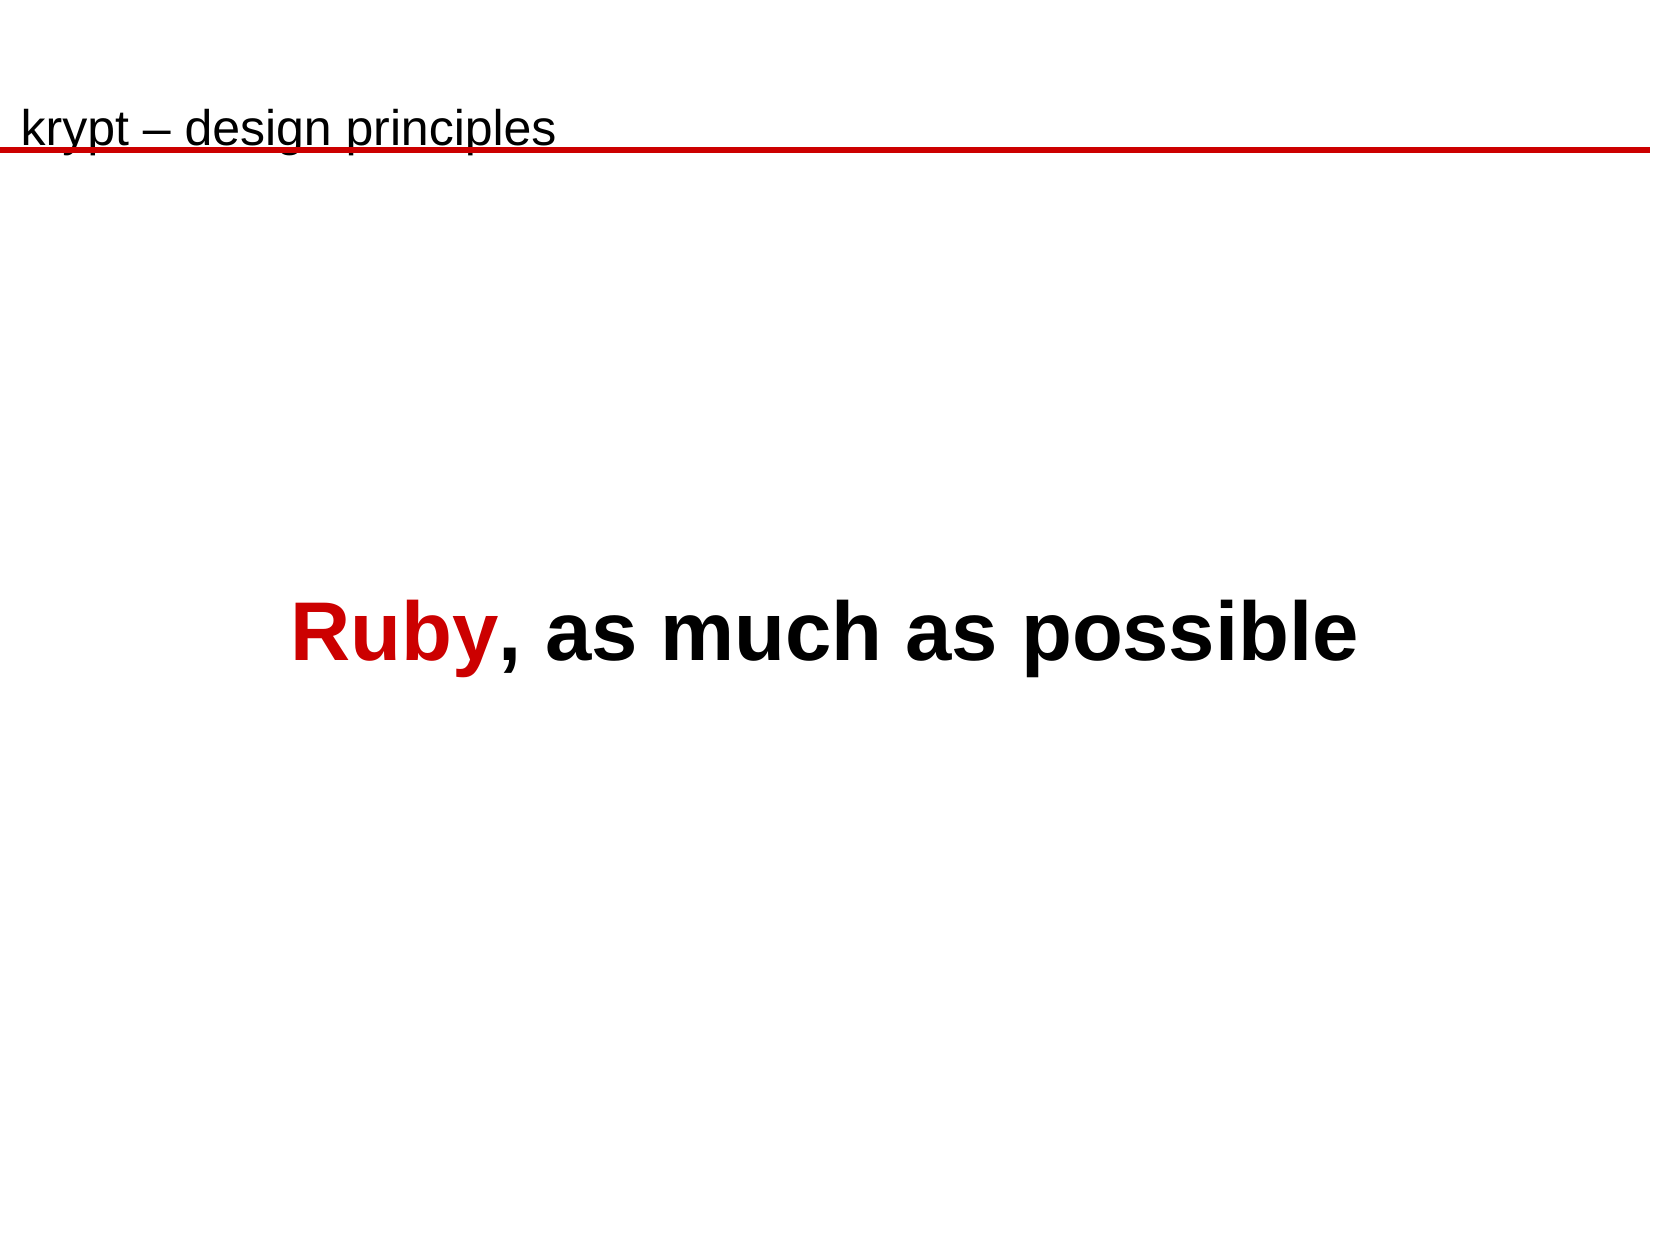

#
krypt – design principles
Ruby, as much as possible